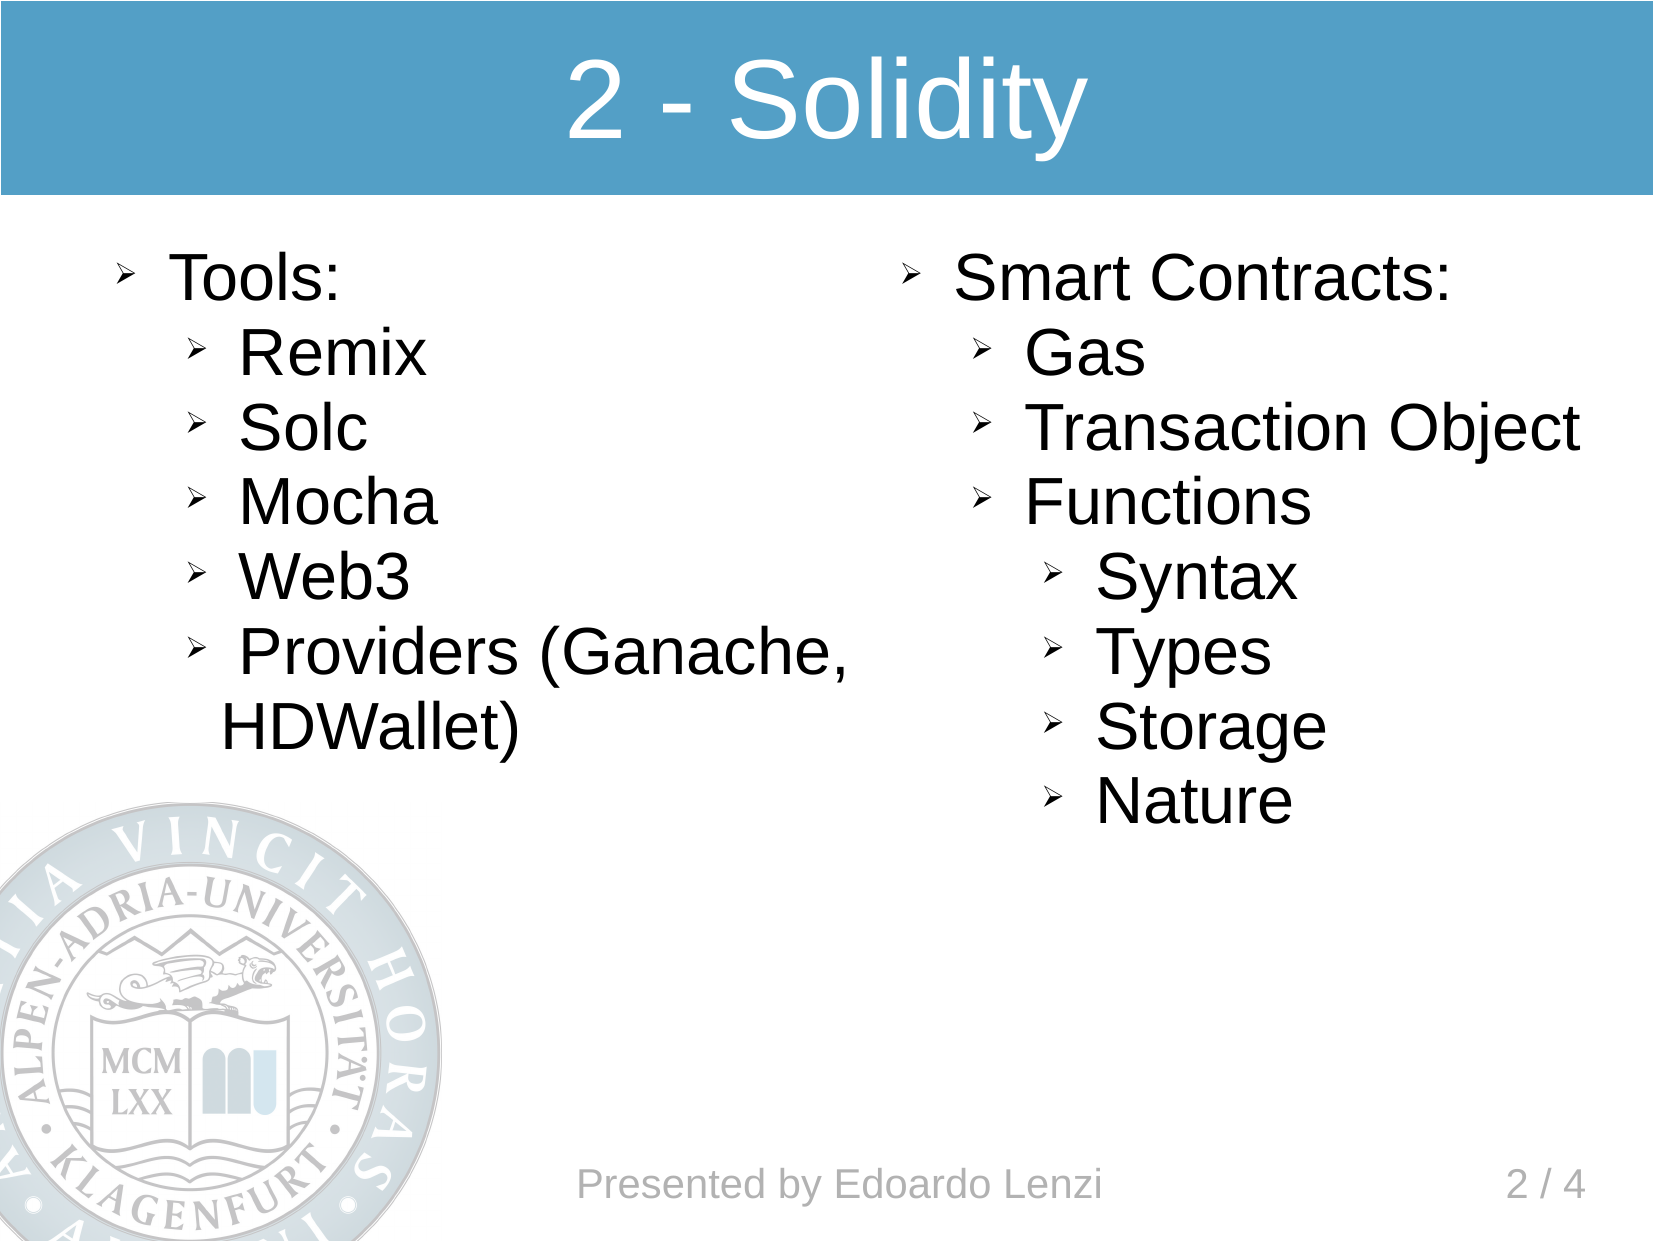

2 - Solidity
 Tools:
 Remix
 Solc
 Mocha
 Web3
 Providers (Ganache, HDWallet)
 Smart Contracts:
 Gas
 Transaction Object
 Functions
 Syntax
 Types
 Storage
 Nature
# Presented by Edoardo Lenzi 2 / 4